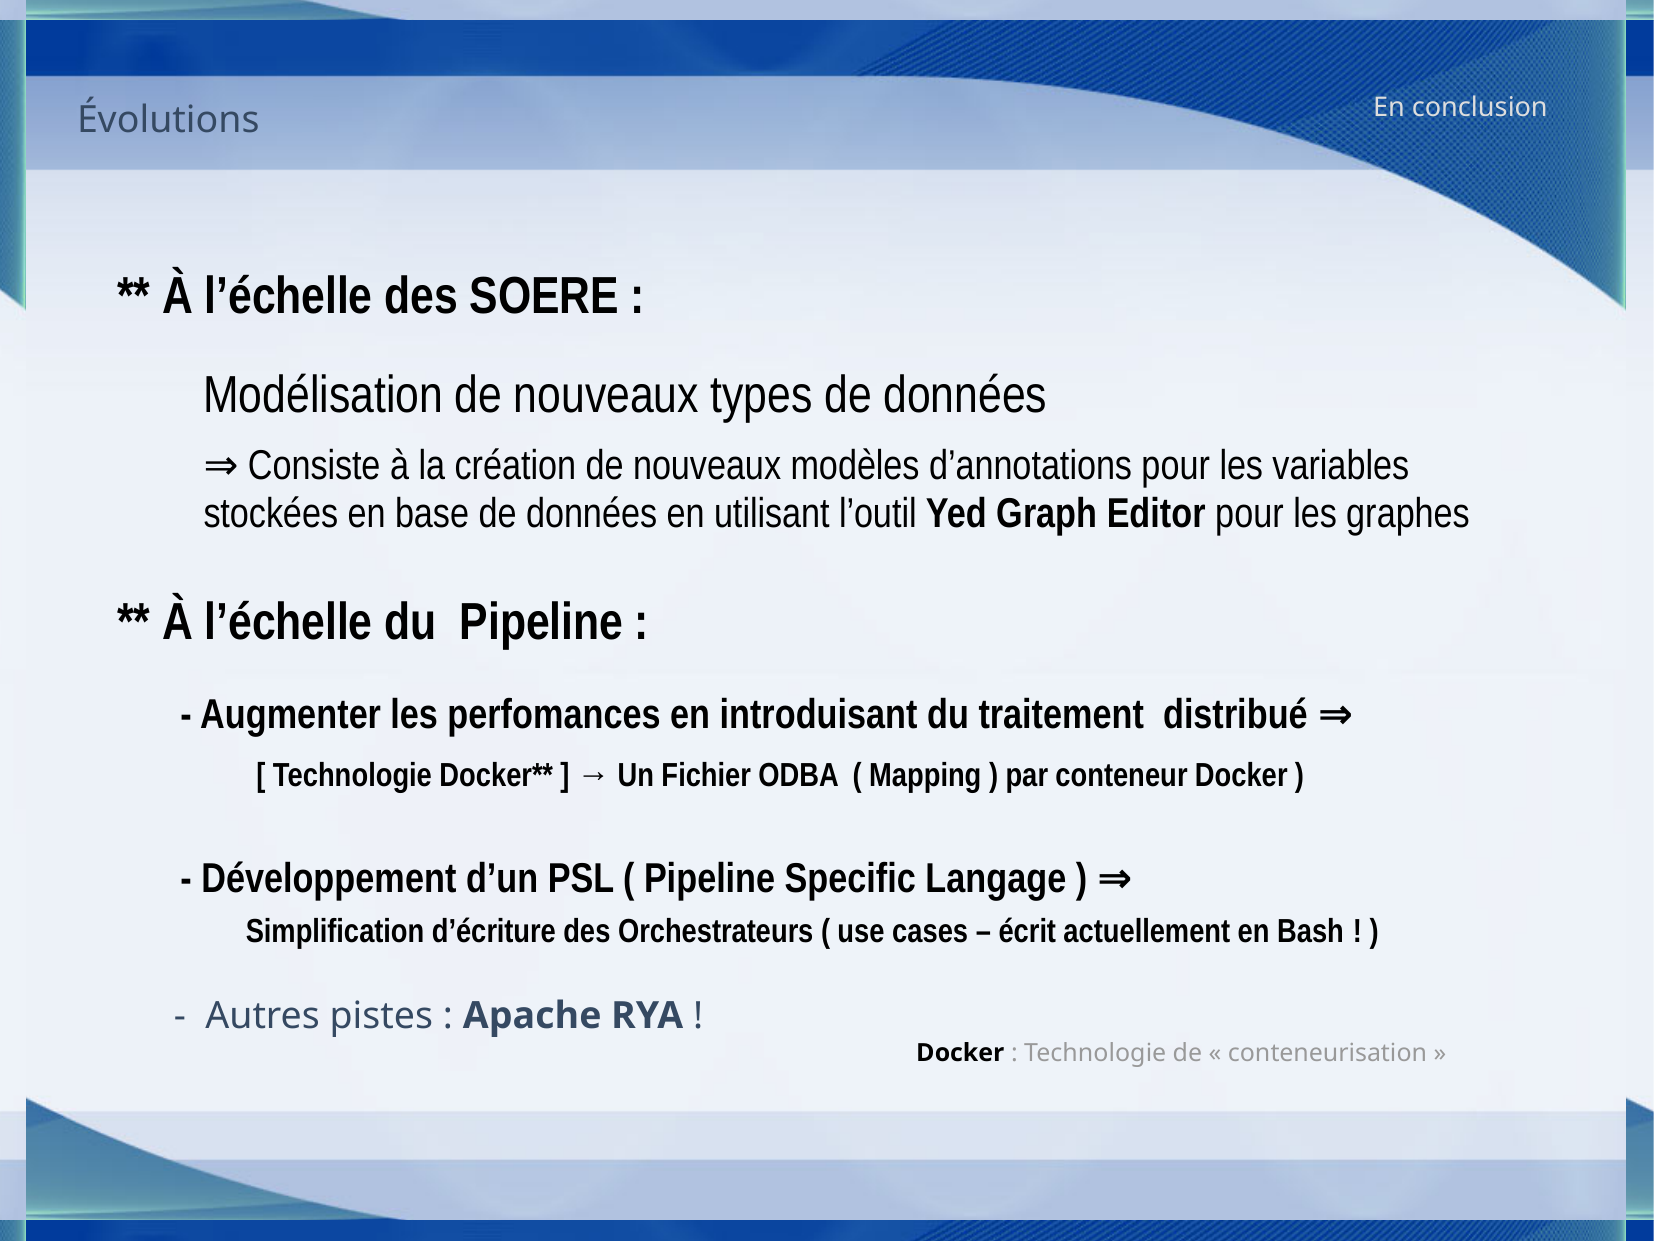

En conclusion
# Évolutions
 ** À l’échelle des SOERE :
Modélisation de nouveaux types de données
⇒ Consiste à la création de nouveaux modèles d’annotations pour les variables stockées en base de données en utilisant l’outil Yed Graph Editor pour les graphes
 ** À l’échelle du Pipeline :
 - Augmenter les perfomances en introduisant du traitement distribué ⇒
 [ Technologie Docker** ] → Un Fichier ODBA ( Mapping ) par conteneur Docker )
 - Développement d’un PSL ( Pipeline Specific Langage ) ⇒
 Simplification d’écriture des Orchestrateurs ( use cases – écrit actuellement en Bash ! )
 - Autres pistes : Apache RYA !
Docker : Technologie de « conteneurisation »